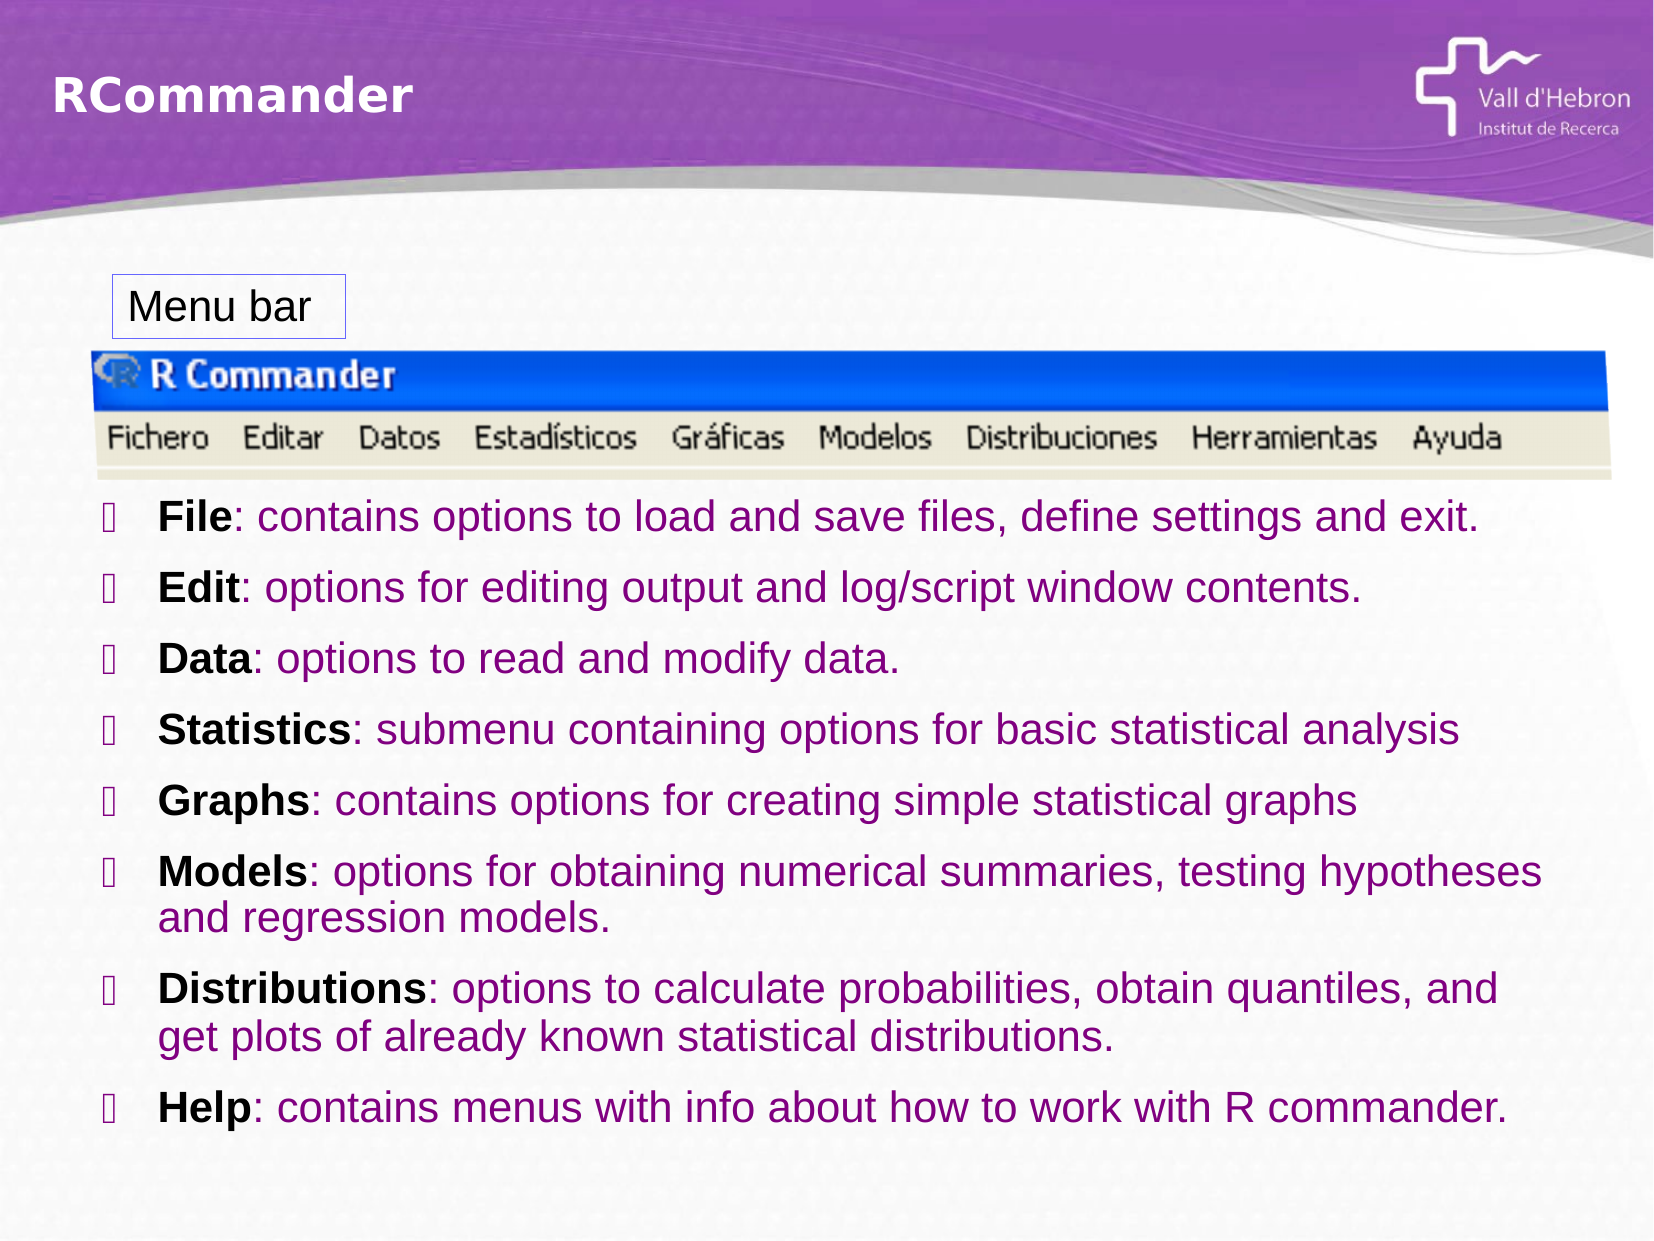

RCommander
Menu bar
File: contains options to load and save files, define settings and exit.

Edit: options for editing output and log/script window contents.

Data: options to read and modify data.

Statistics: submenu containing options for basic statistical analysis

Graphs: contains options for creating simple statistical graphs

Models: options for obtaining numerical summaries, testing hypotheses

and regression models.
Distributions: options to calculate probabilities, obtain quantiles, and

get plots of already known statistical distributions.
Help: contains menus with info about how to work with R commander.
